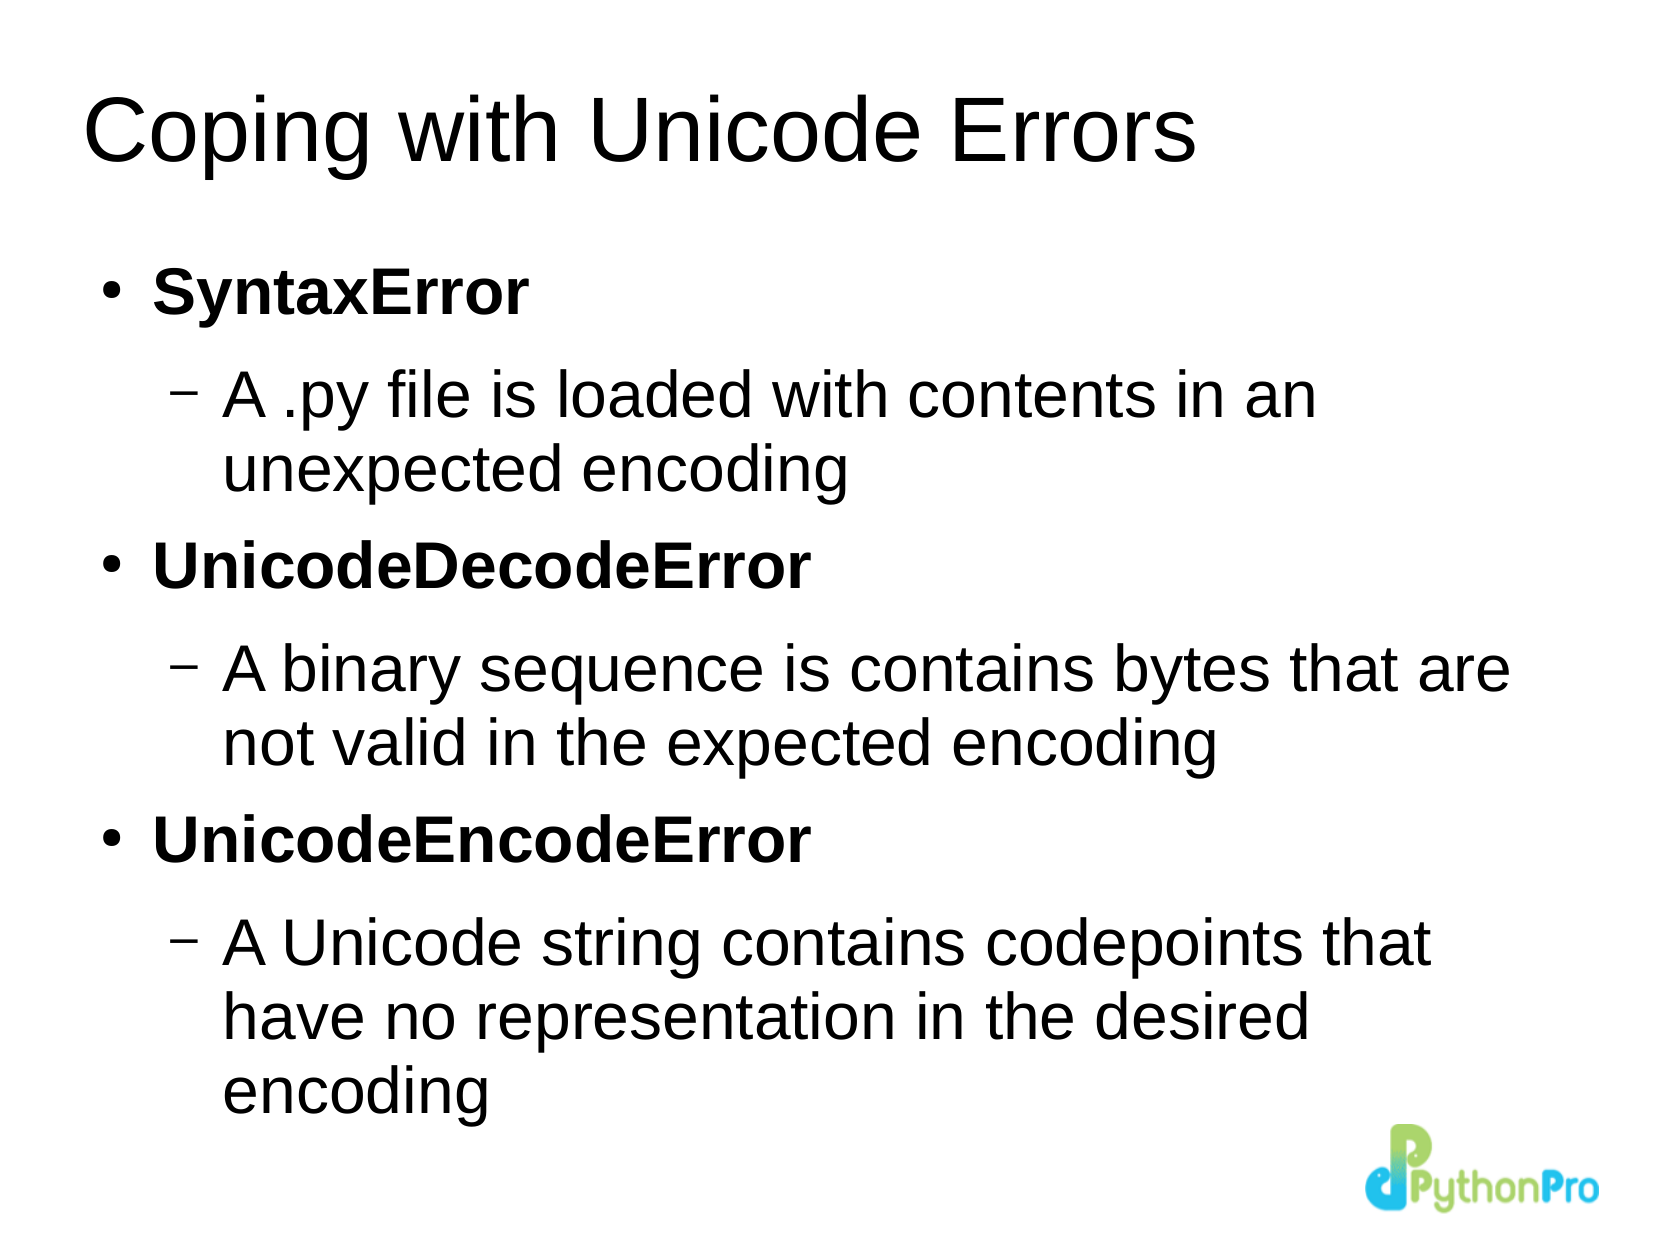

# Coping with Unicode Errors
SyntaxError
A .py file is loaded with contents in an unexpected encoding
UnicodeDecodeError
A binary sequence is contains bytes that are not valid in the expected encoding
UnicodeEncodeError
A Unicode string contains codepoints that have no representation in the desired encoding